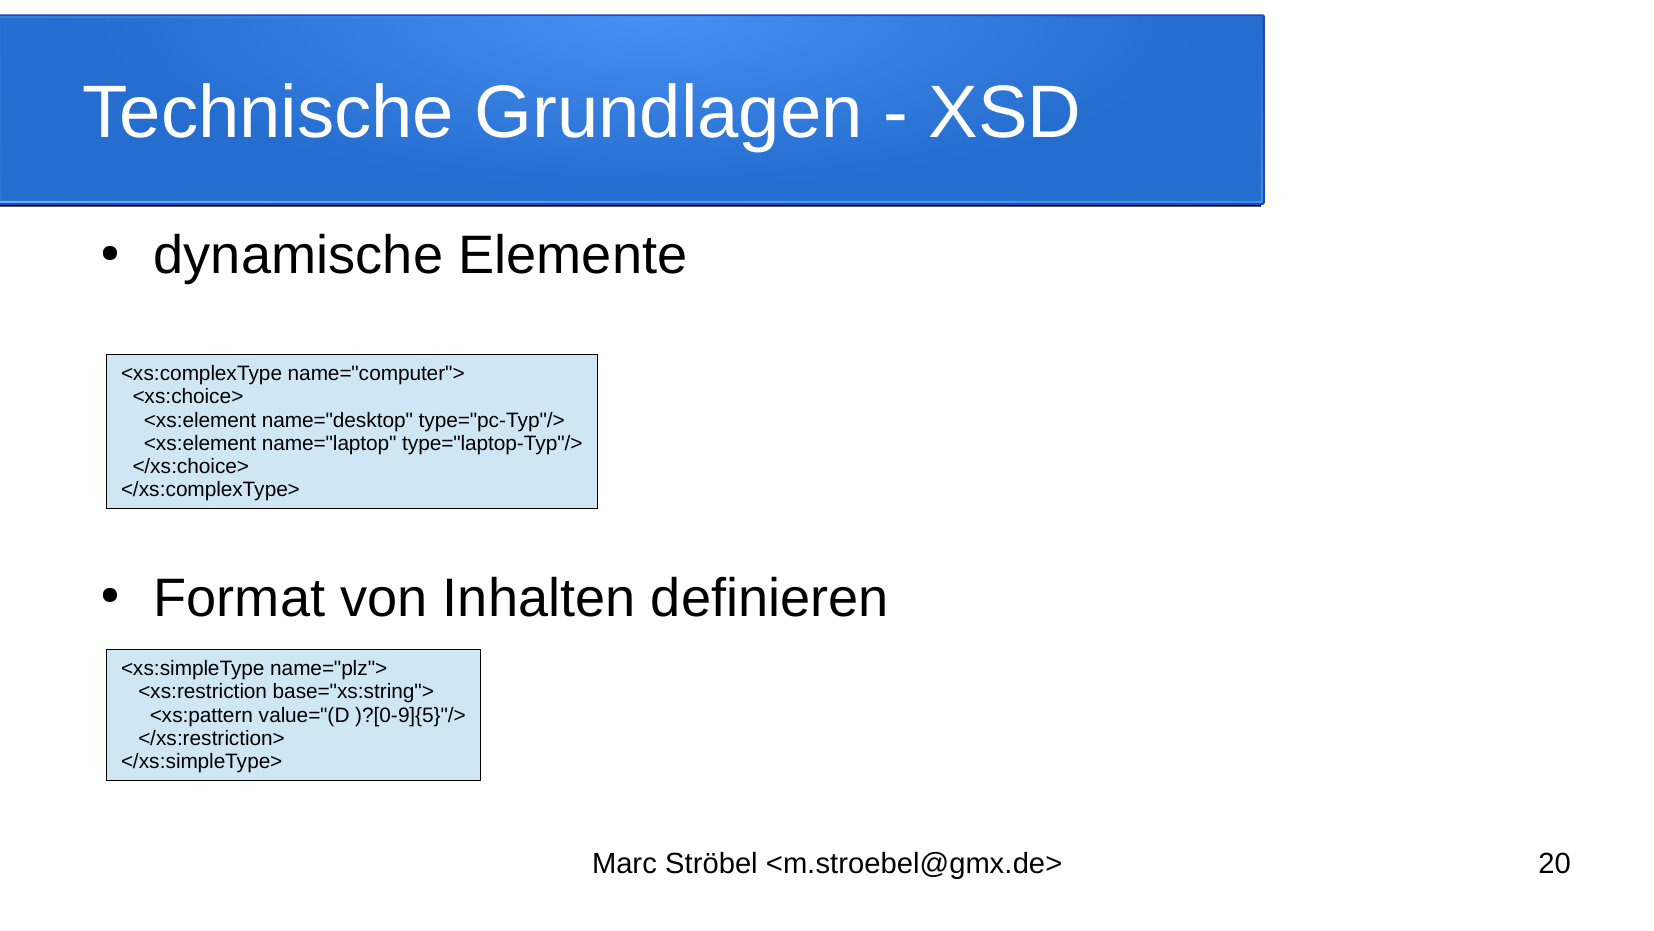

# Technische Grundlagen - XSD
dynamische Elemente
<xs:complexType name="computer">
 <xs:choice>
 <xs:element name="desktop" type="pc-Typ"/>
 <xs:element name="laptop" type="laptop-Typ"/>
 </xs:choice>
</xs:complexType>
Format von Inhalten definieren
<xs:simpleType name="plz">
 <xs:restriction base="xs:string">
 <xs:pattern value="(D )?[0-9]{5}"/>
 </xs:restriction>
</xs:simpleType>
Marc Ströbel <m.stroebel@gmx.de>
20